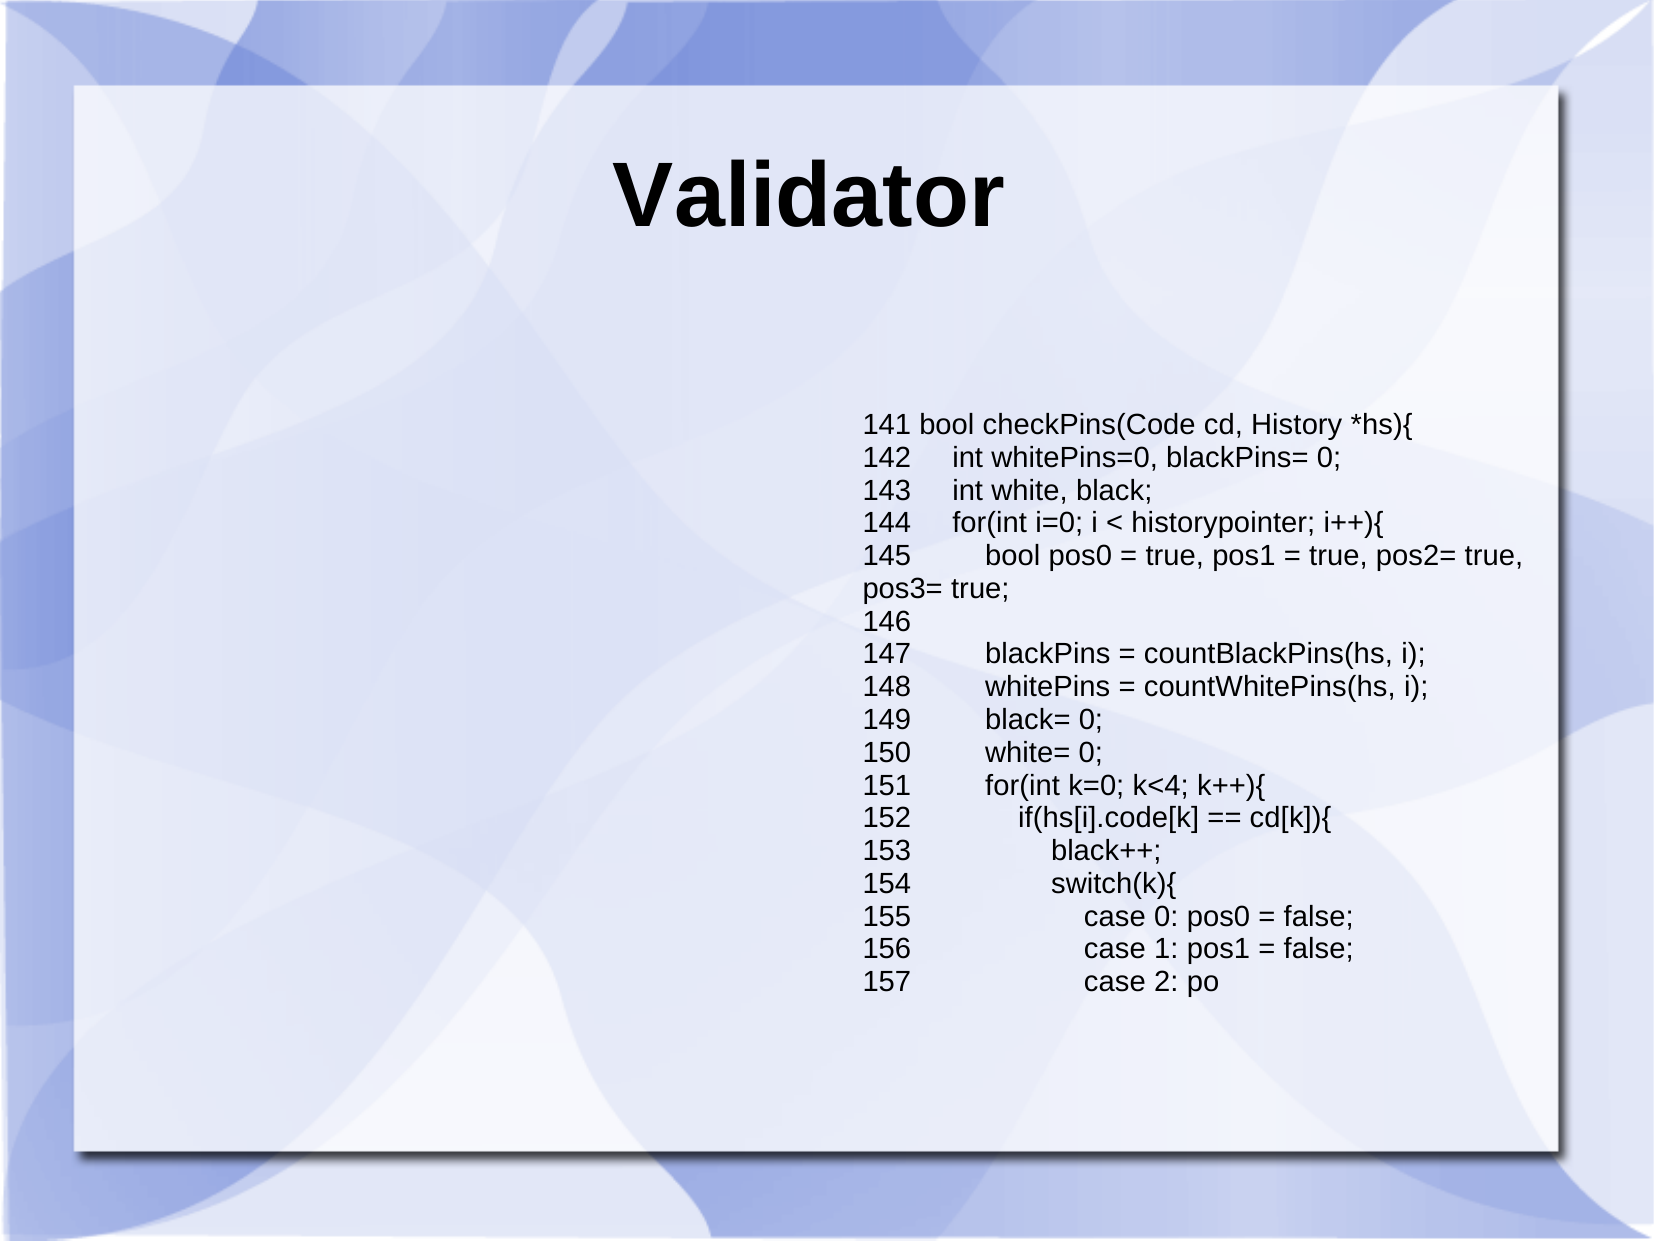

# Validator
141 bool checkPins(Code cd, History *hs){
142 int whitePins=0, blackPins= 0;
143 int white, black;
144 for(int i=0; i < historypointer; i++){
145 bool pos0 = true, pos1 = true, pos2= true, pos3= true;
146
147 blackPins = countBlackPins(hs, i);
148 whitePins = countWhitePins(hs, i);
149 black= 0;
150 white= 0;
151 for(int k=0; k<4; k++){
152 if(hs[i].code[k] == cd[k]){
153 black++;
154 switch(k){
155 case 0: pos0 = false;
156 case 1: pos1 = false;
157 case 2: po